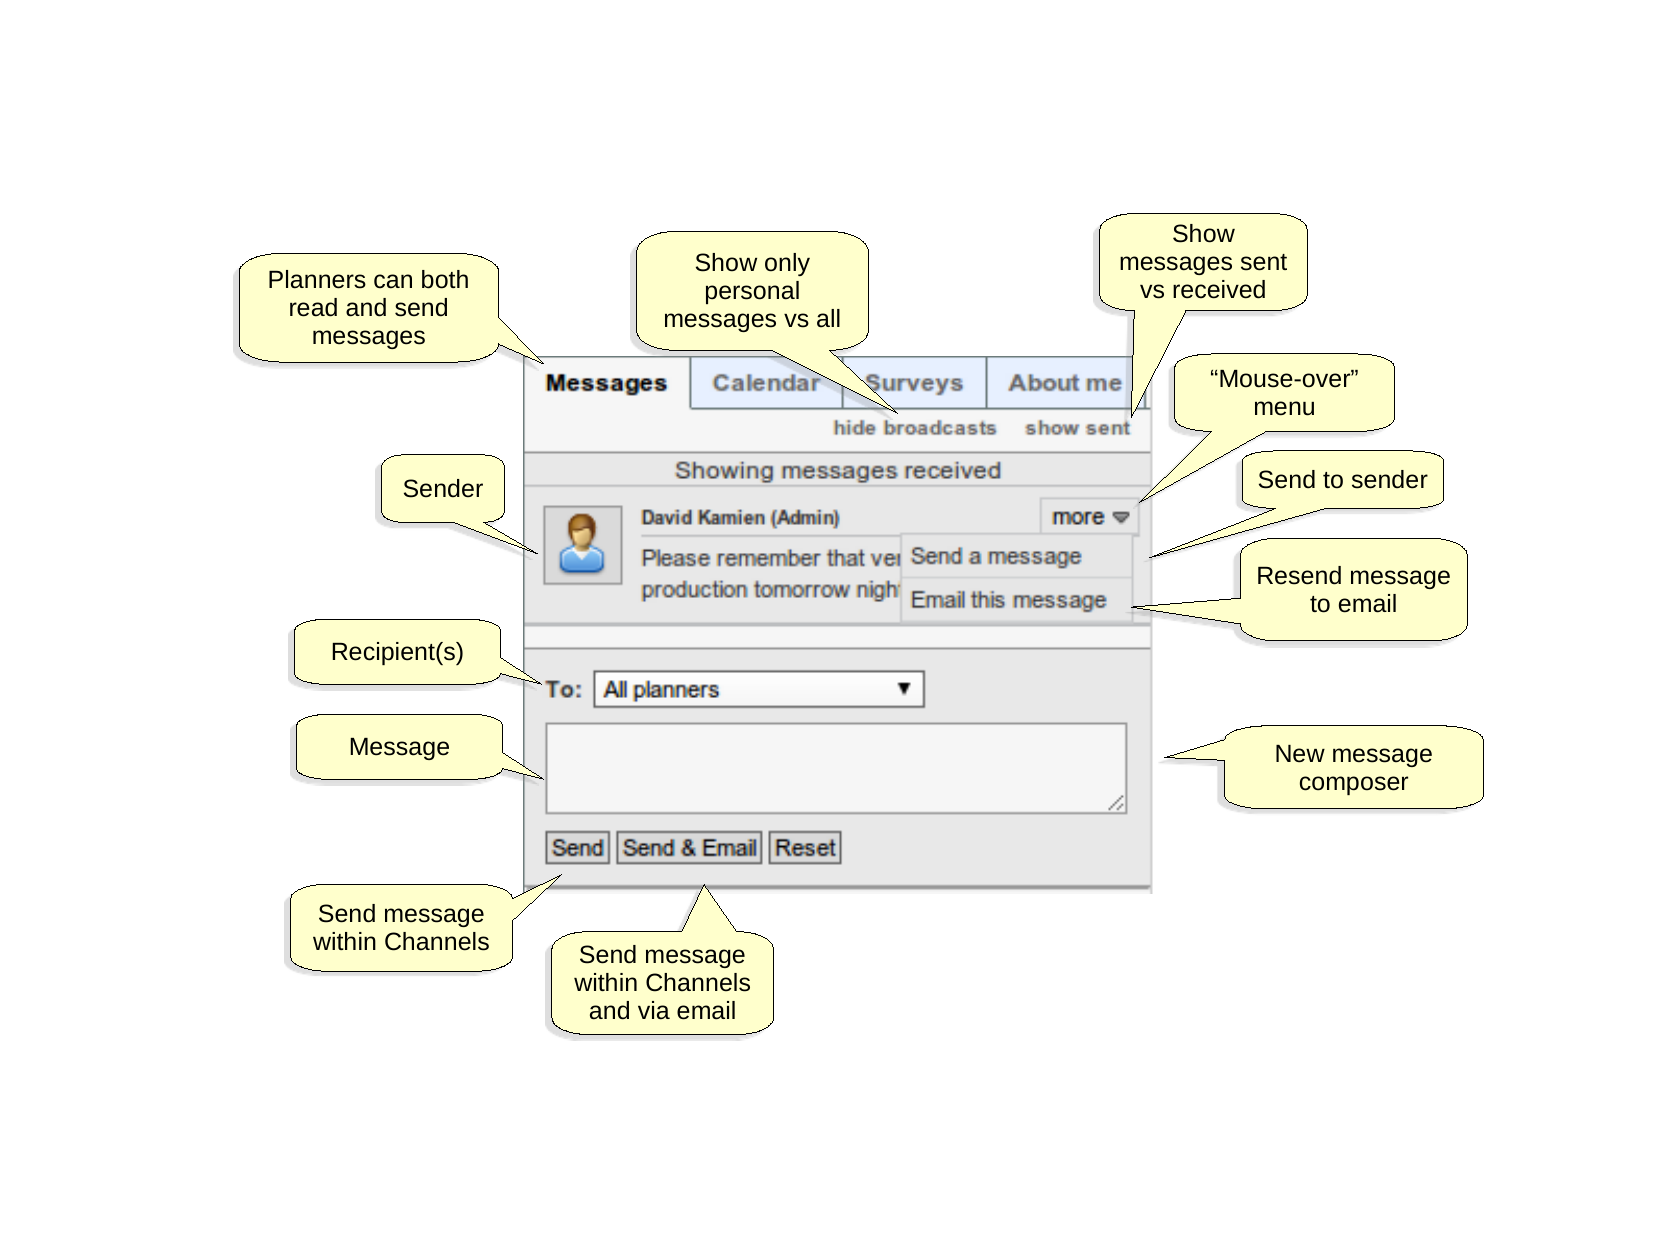

Show messages sent vs received
Show only personal messages vs all
Planners can both read and send messages
“Mouse-over” menu
Send to sender
Sender
Resend message to email
Recipient(s)
Message
New message composer
Send message within Channels
Send message within Channels and via email